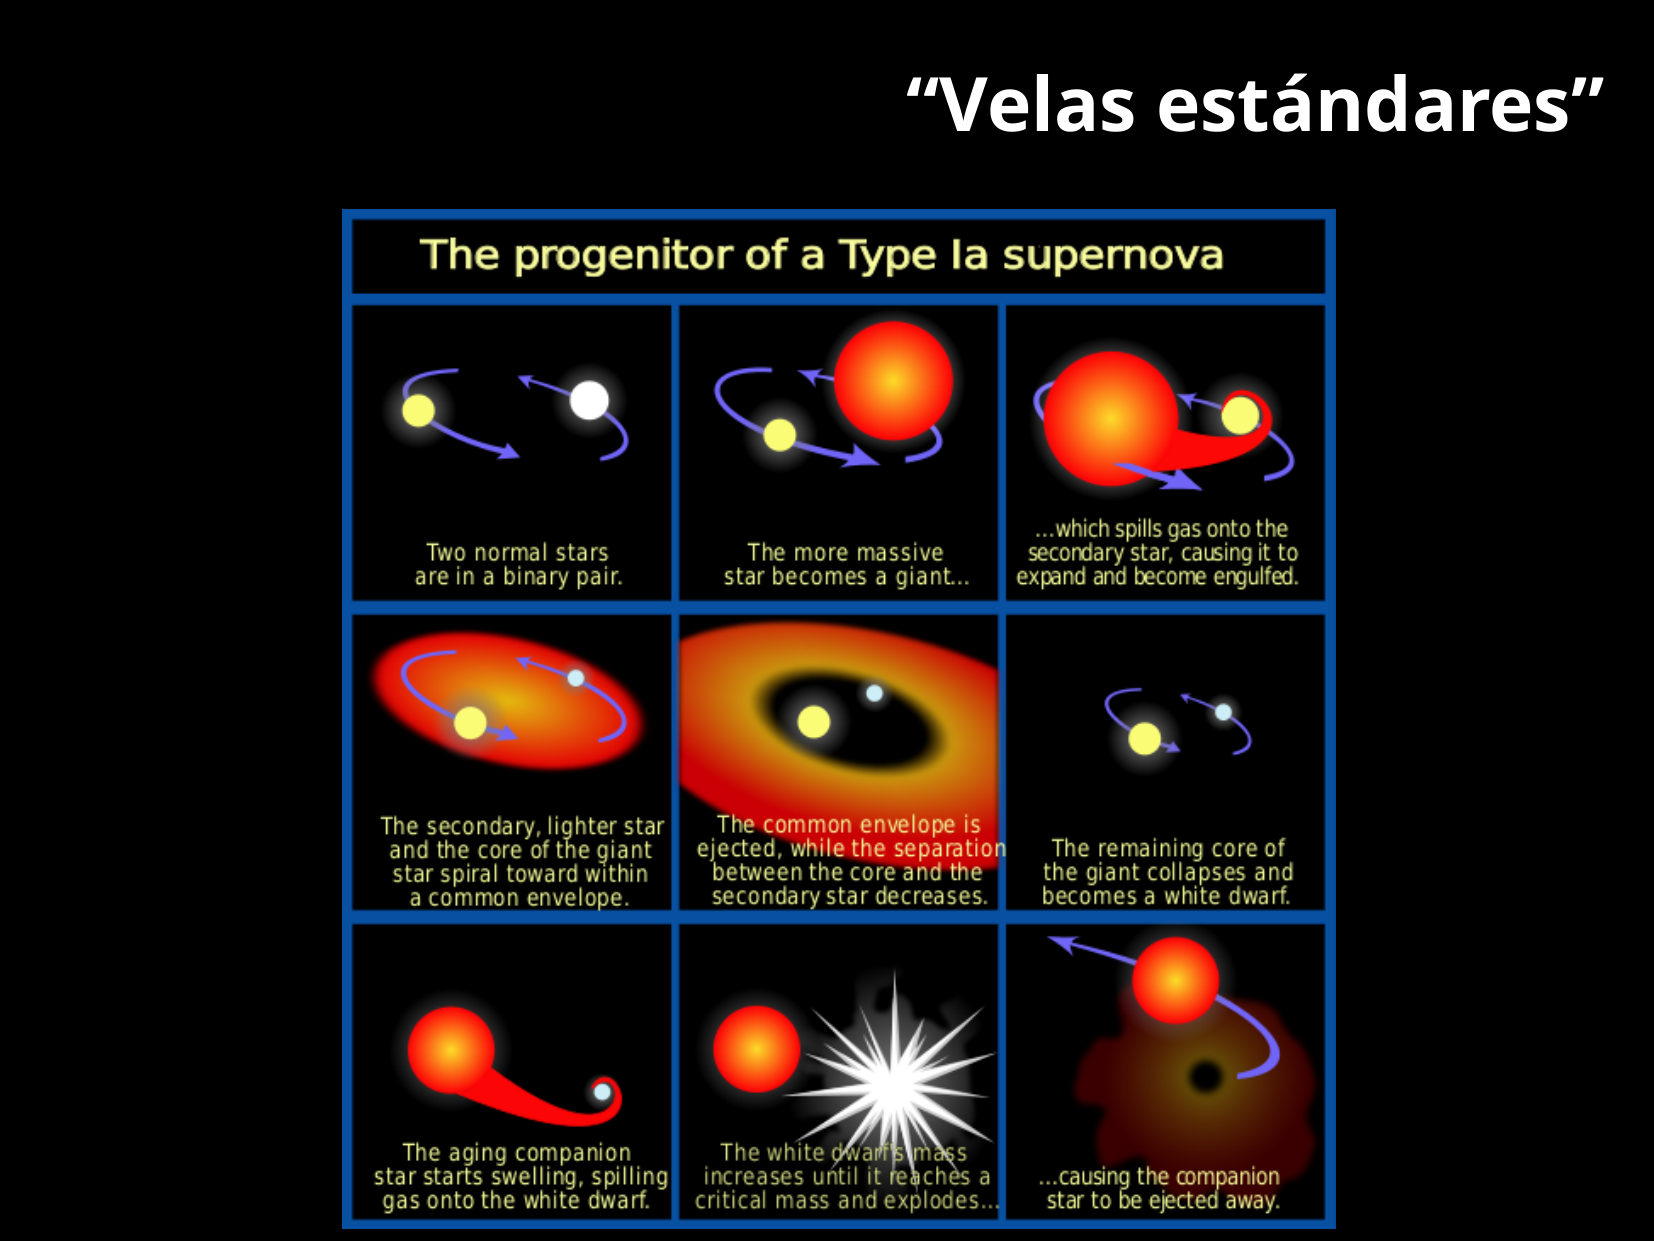

# “Velas estándares”
Nov 24, 2017
H. Asorey - IPAC 2017 - 16
32